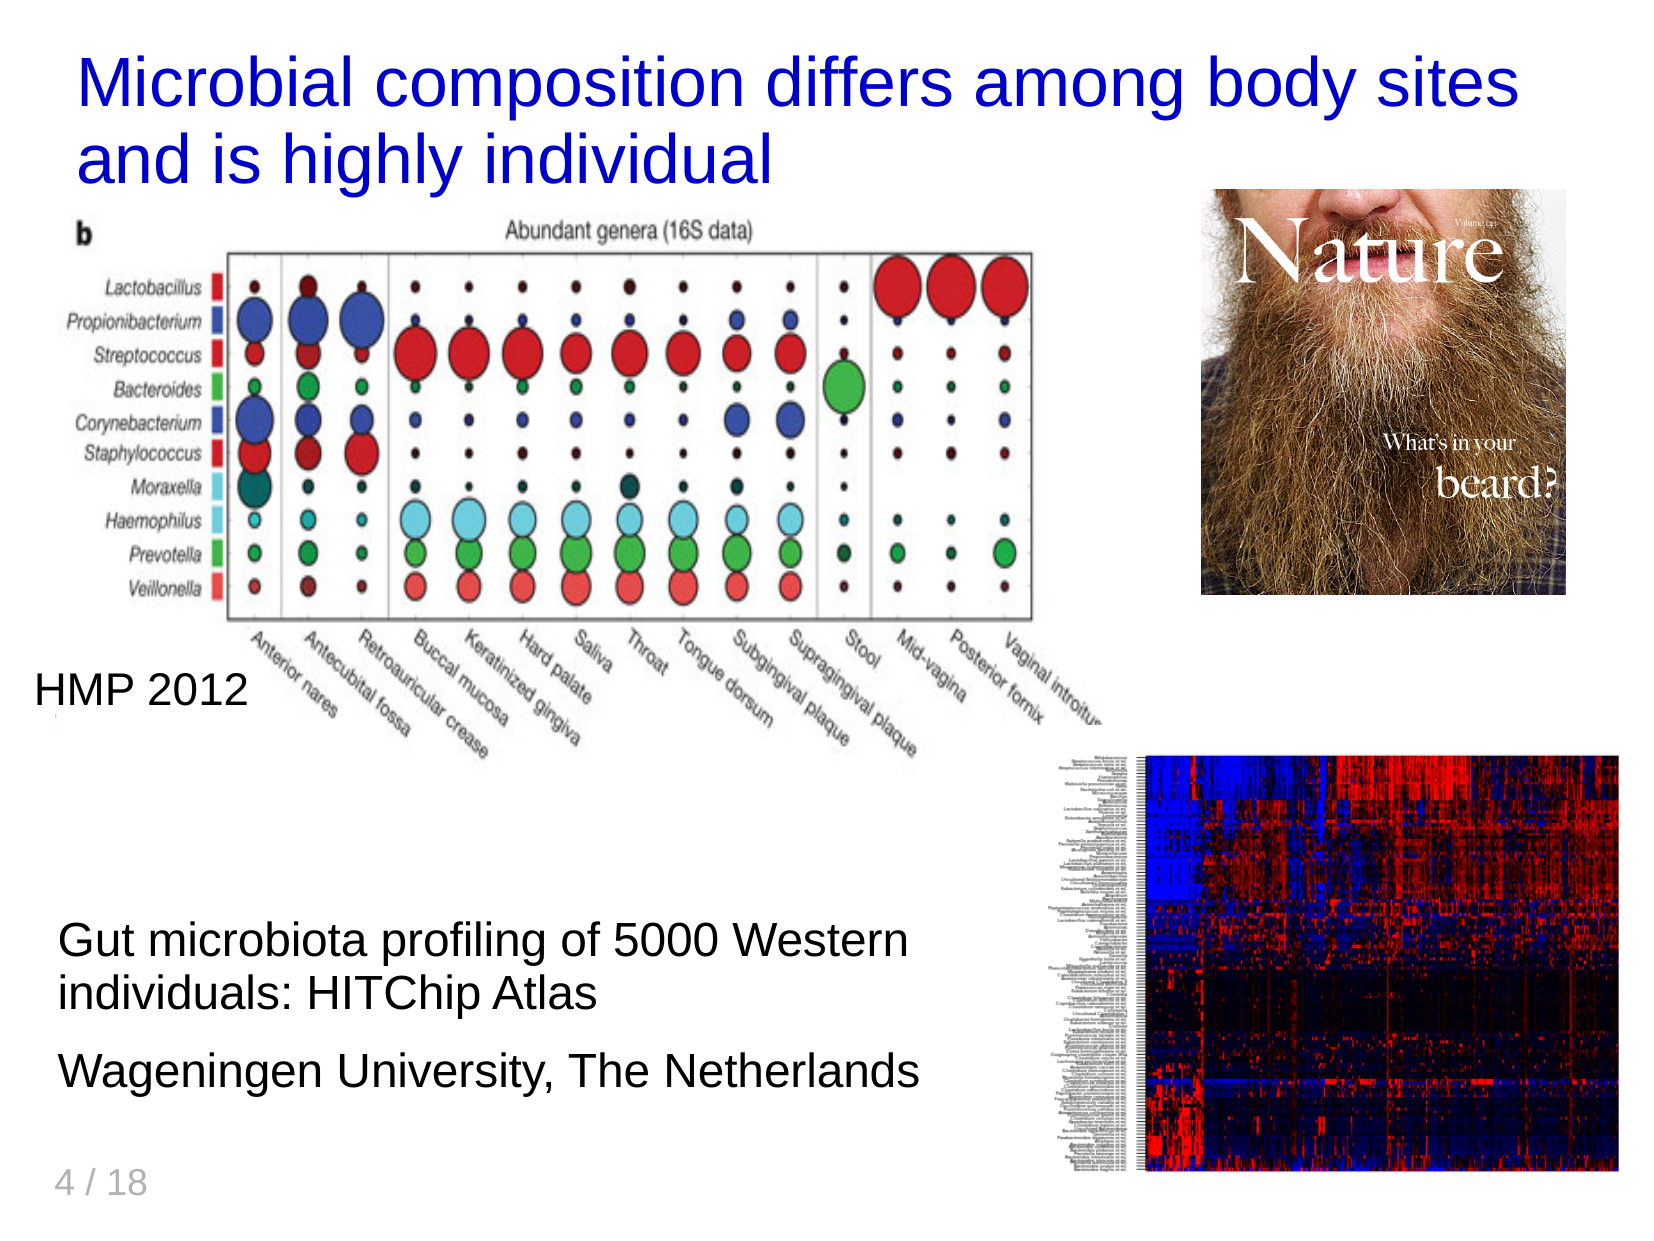

Microbial composition differs among body sites and is highly individual
# HMP 2012
Gut microbiota profiling of 5000 Western individuals: HITChip Atlas
Wageningen University, The Netherlands